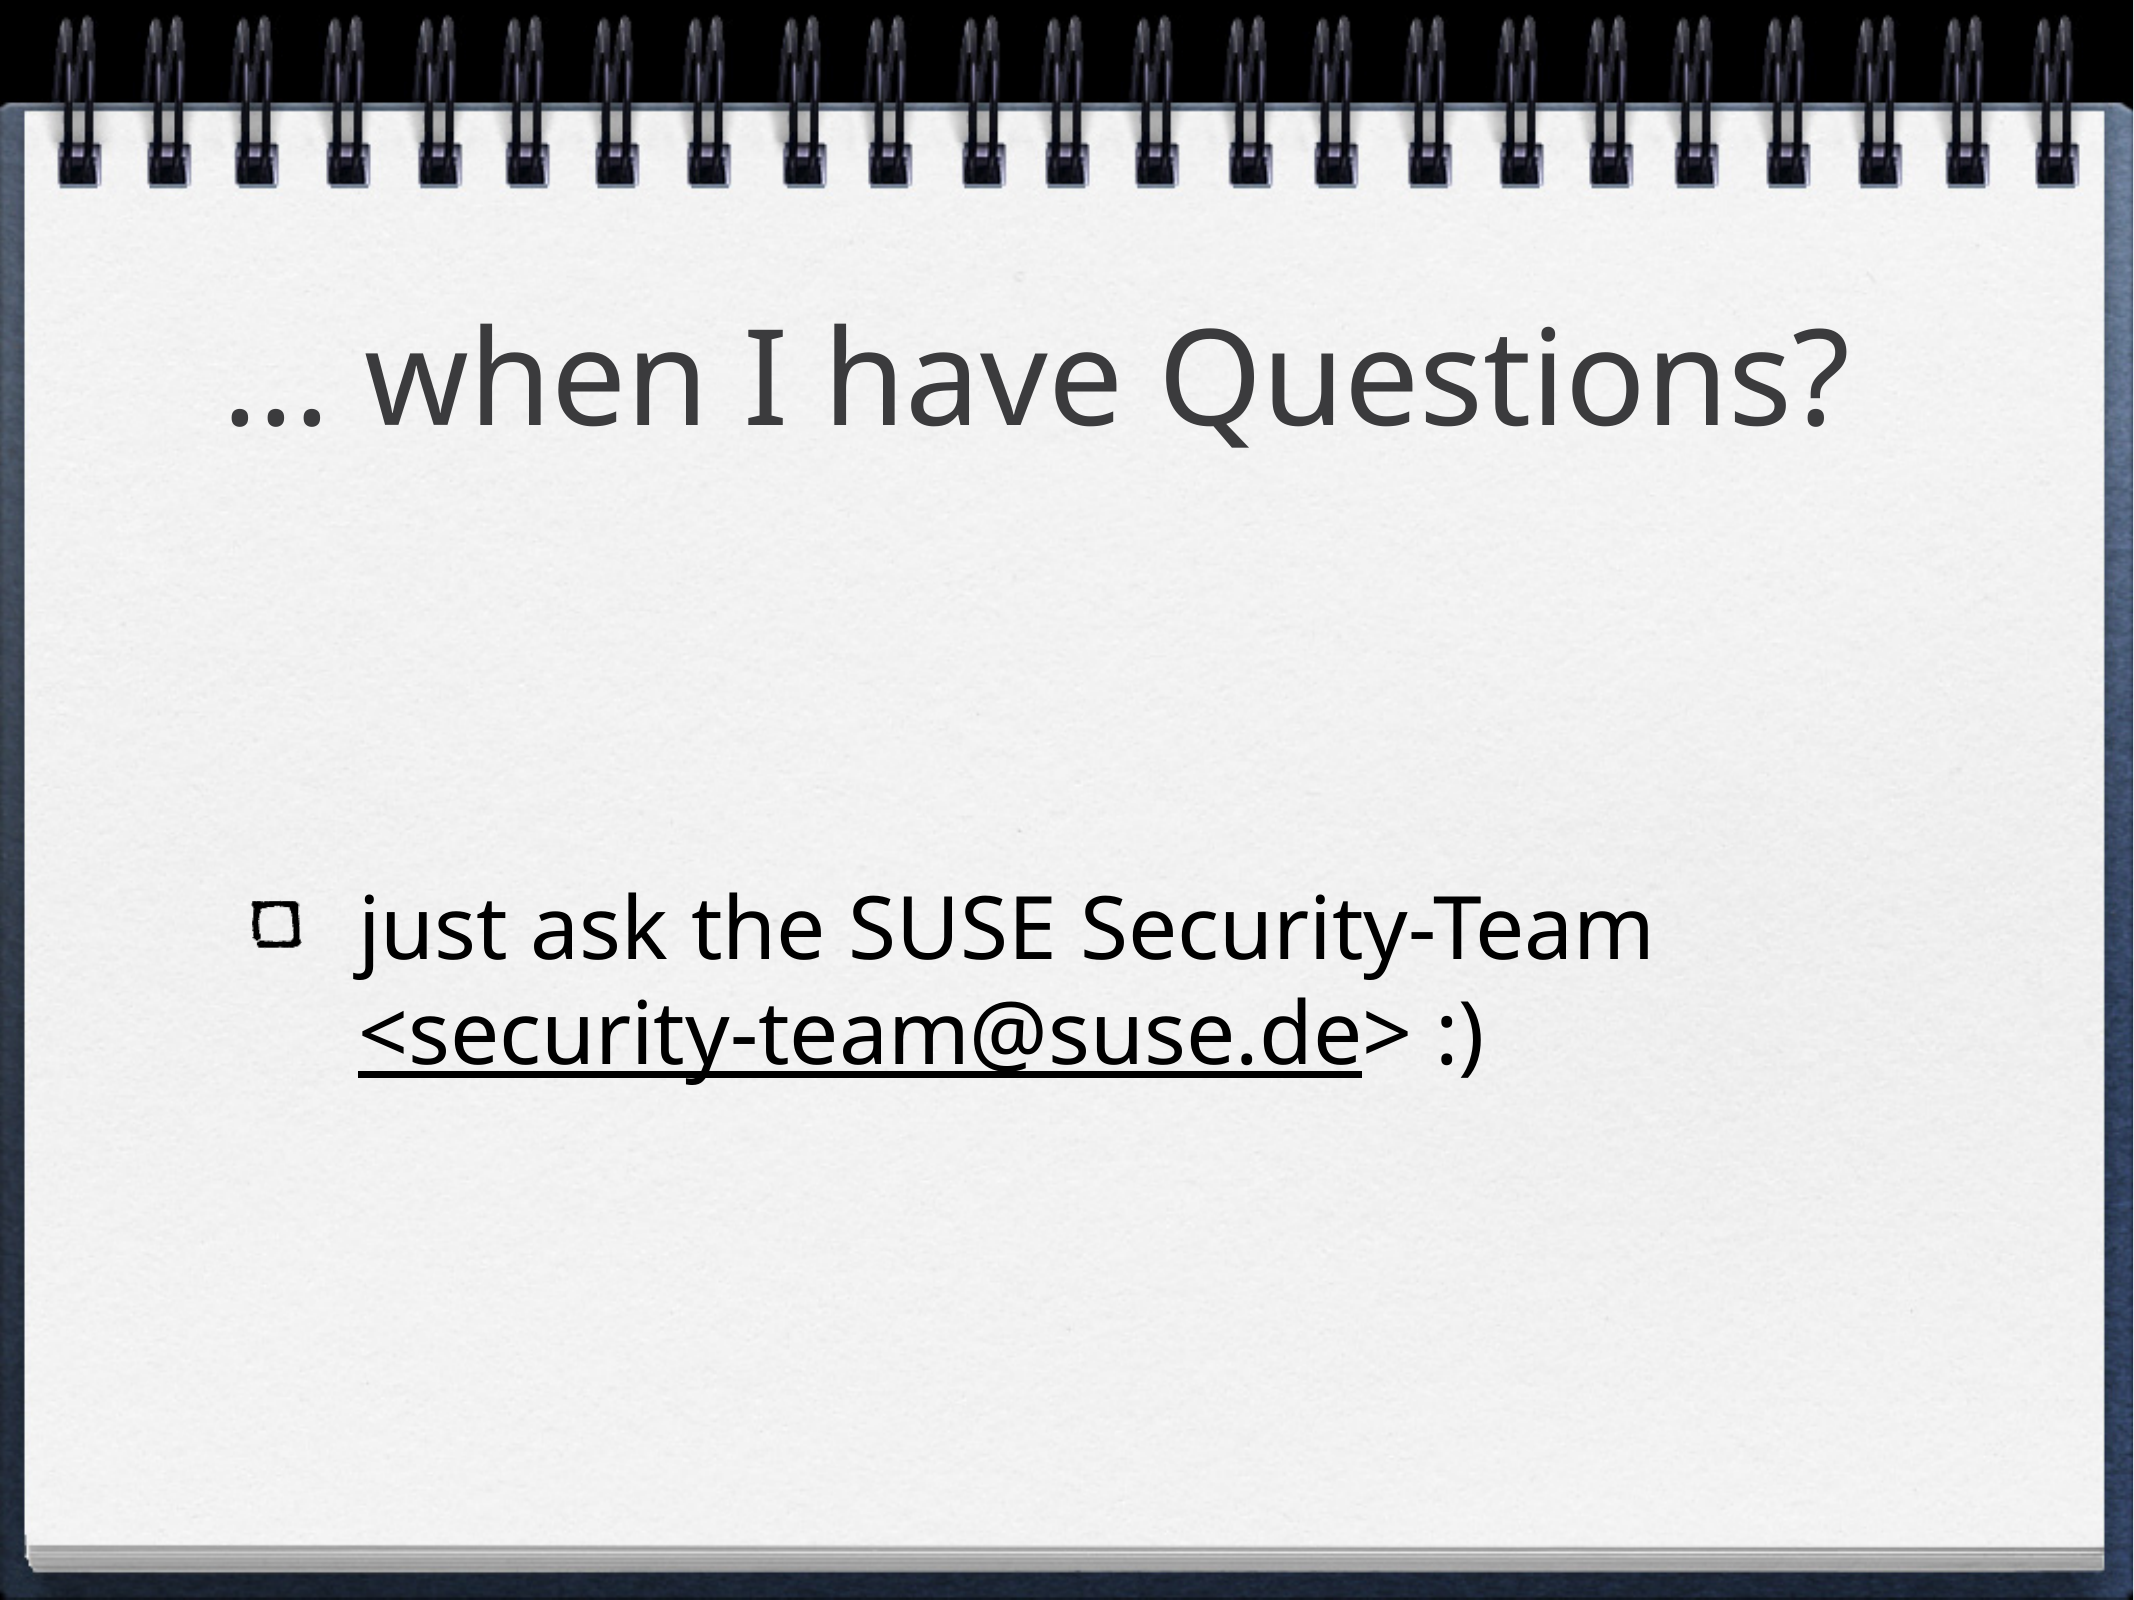

# ... when I have Questions?
just ask the SUSE Security-Team <security-team@suse.de> :)